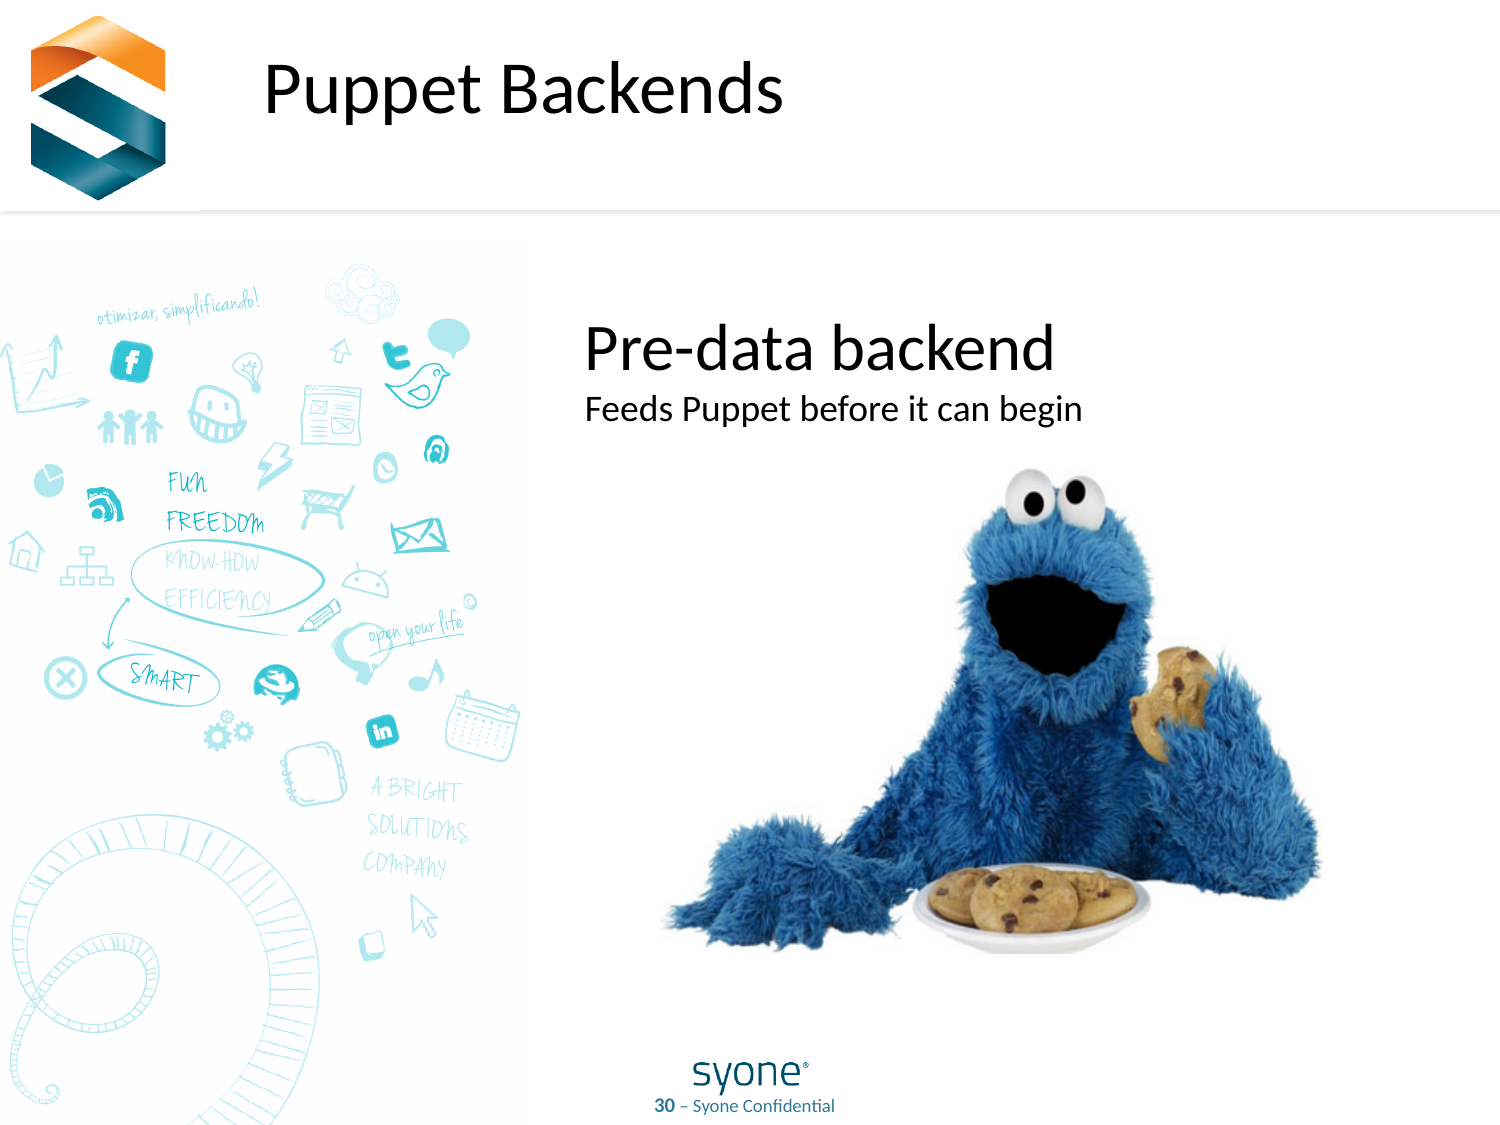

# Puppet Backends
Pre-data backend
Feeds Puppet before it can begin